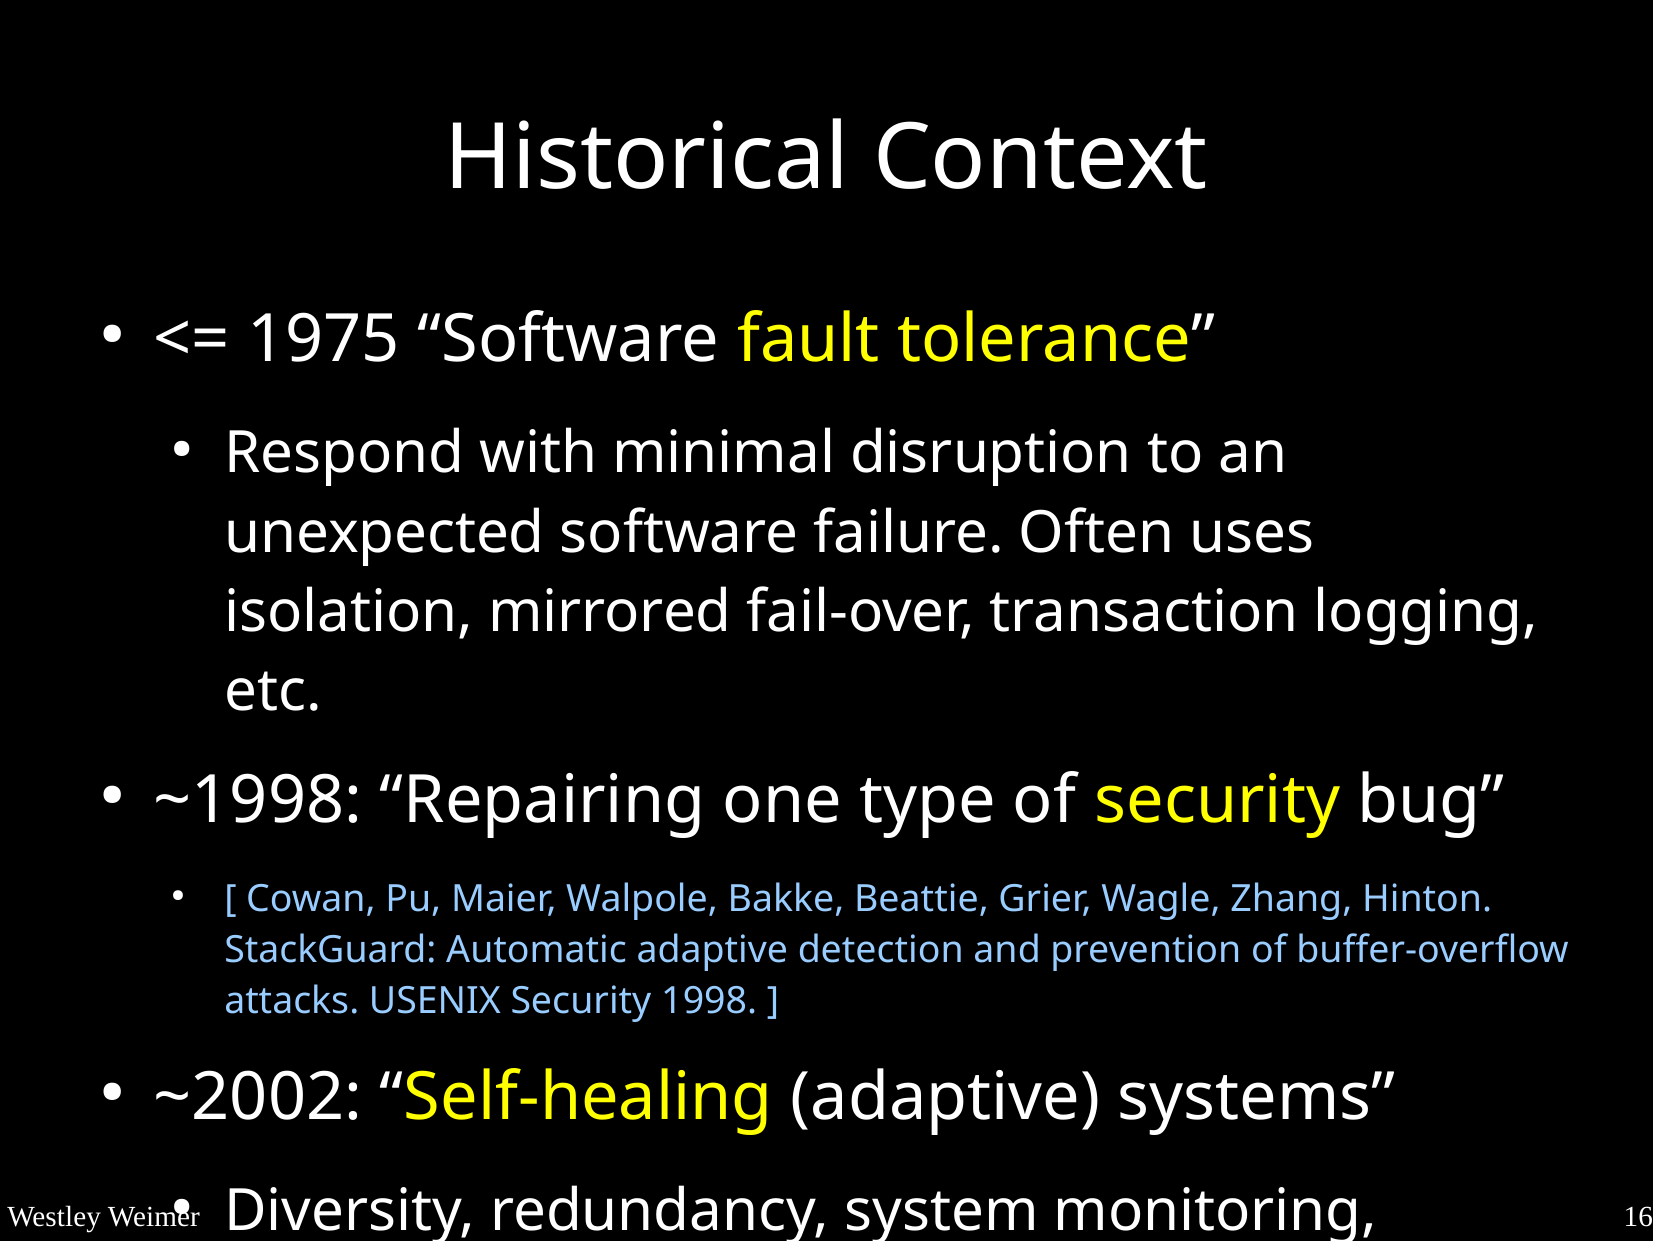

# Historical Context
<= 1975 “Software fault tolerance”
Respond with minimal disruption to an unexpected software failure. Often uses isolation, mirrored fail-over, transaction logging, etc.
~1998: “Repairing one type of security bug”
[ Cowan, Pu, Maier, Walpole, Bakke, Beattie, Grier, Wagle, Zhang, Hinton. StackGuard: Automatic adaptive detection and prevention of buffer-overflow attacks. USENIX Security 1998. ]
~2002: “Self-healing (adaptive) systems”
Diversity, redundancy, system monitoring, models
[ Garlan, Kramer, Wolf (eds). First Workshop on Self-Healing Systems, 2002. ]
16